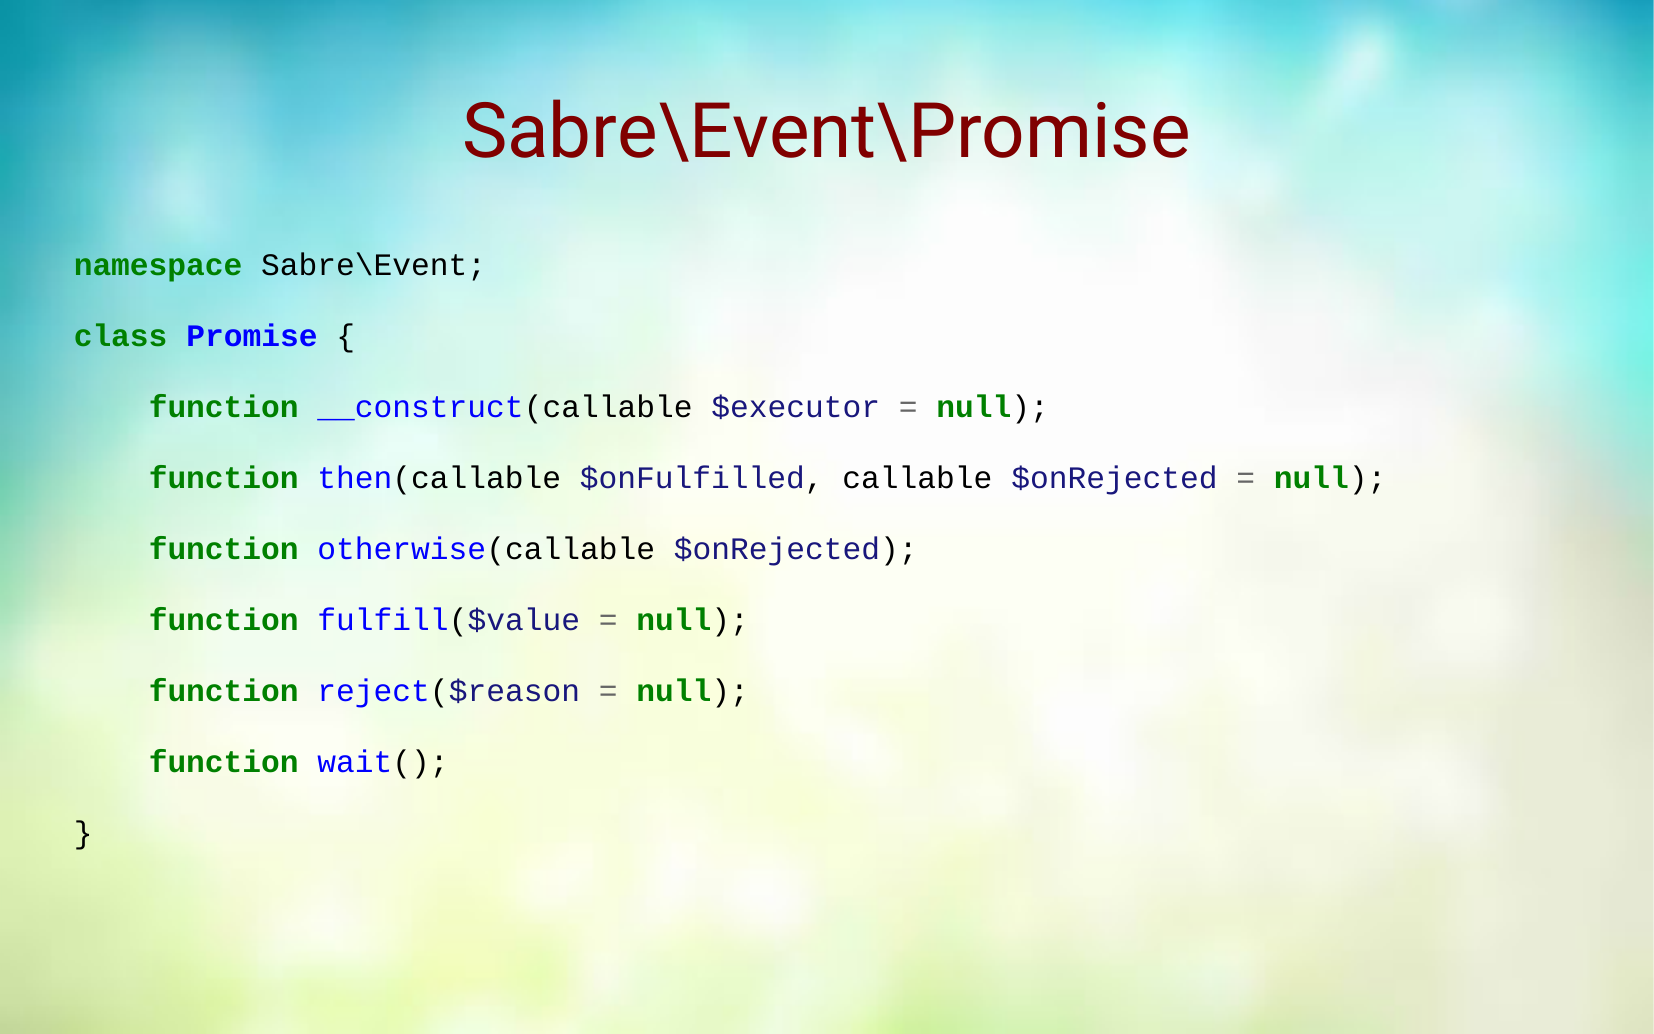

# Sabre\Event\Promise
namespace Sabre\Event;
class Promise {
 function __construct(callable $executor = null);
 function then(callable $onFulfilled, callable $onRejected = null);
 function otherwise(callable $onRejected);
 function fulfill($value = null);
 function reject($reason = null);
 function wait();
}